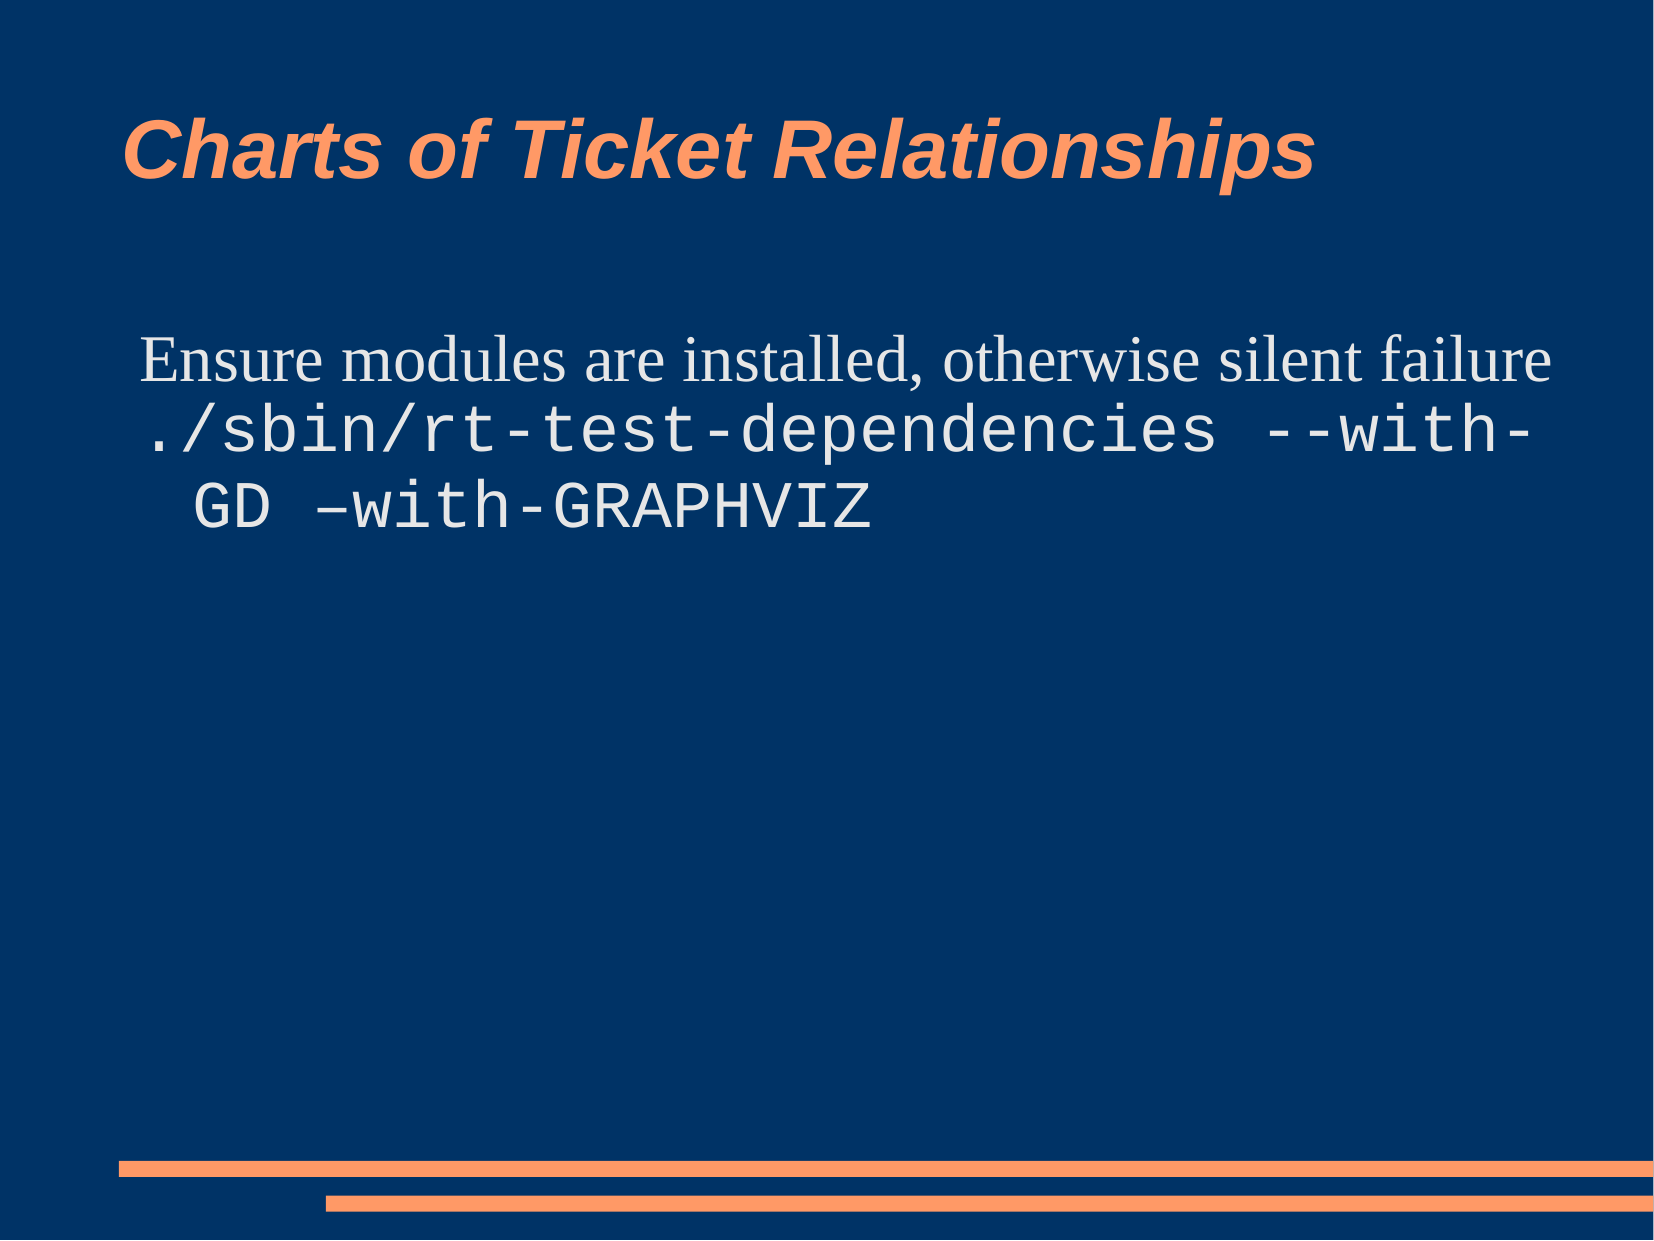

# Charts of Ticket Relationships
Ensure modules are installed, otherwise silent failure
./sbin/rt-test-dependencies --with-GD –with-GRAPHVIZ